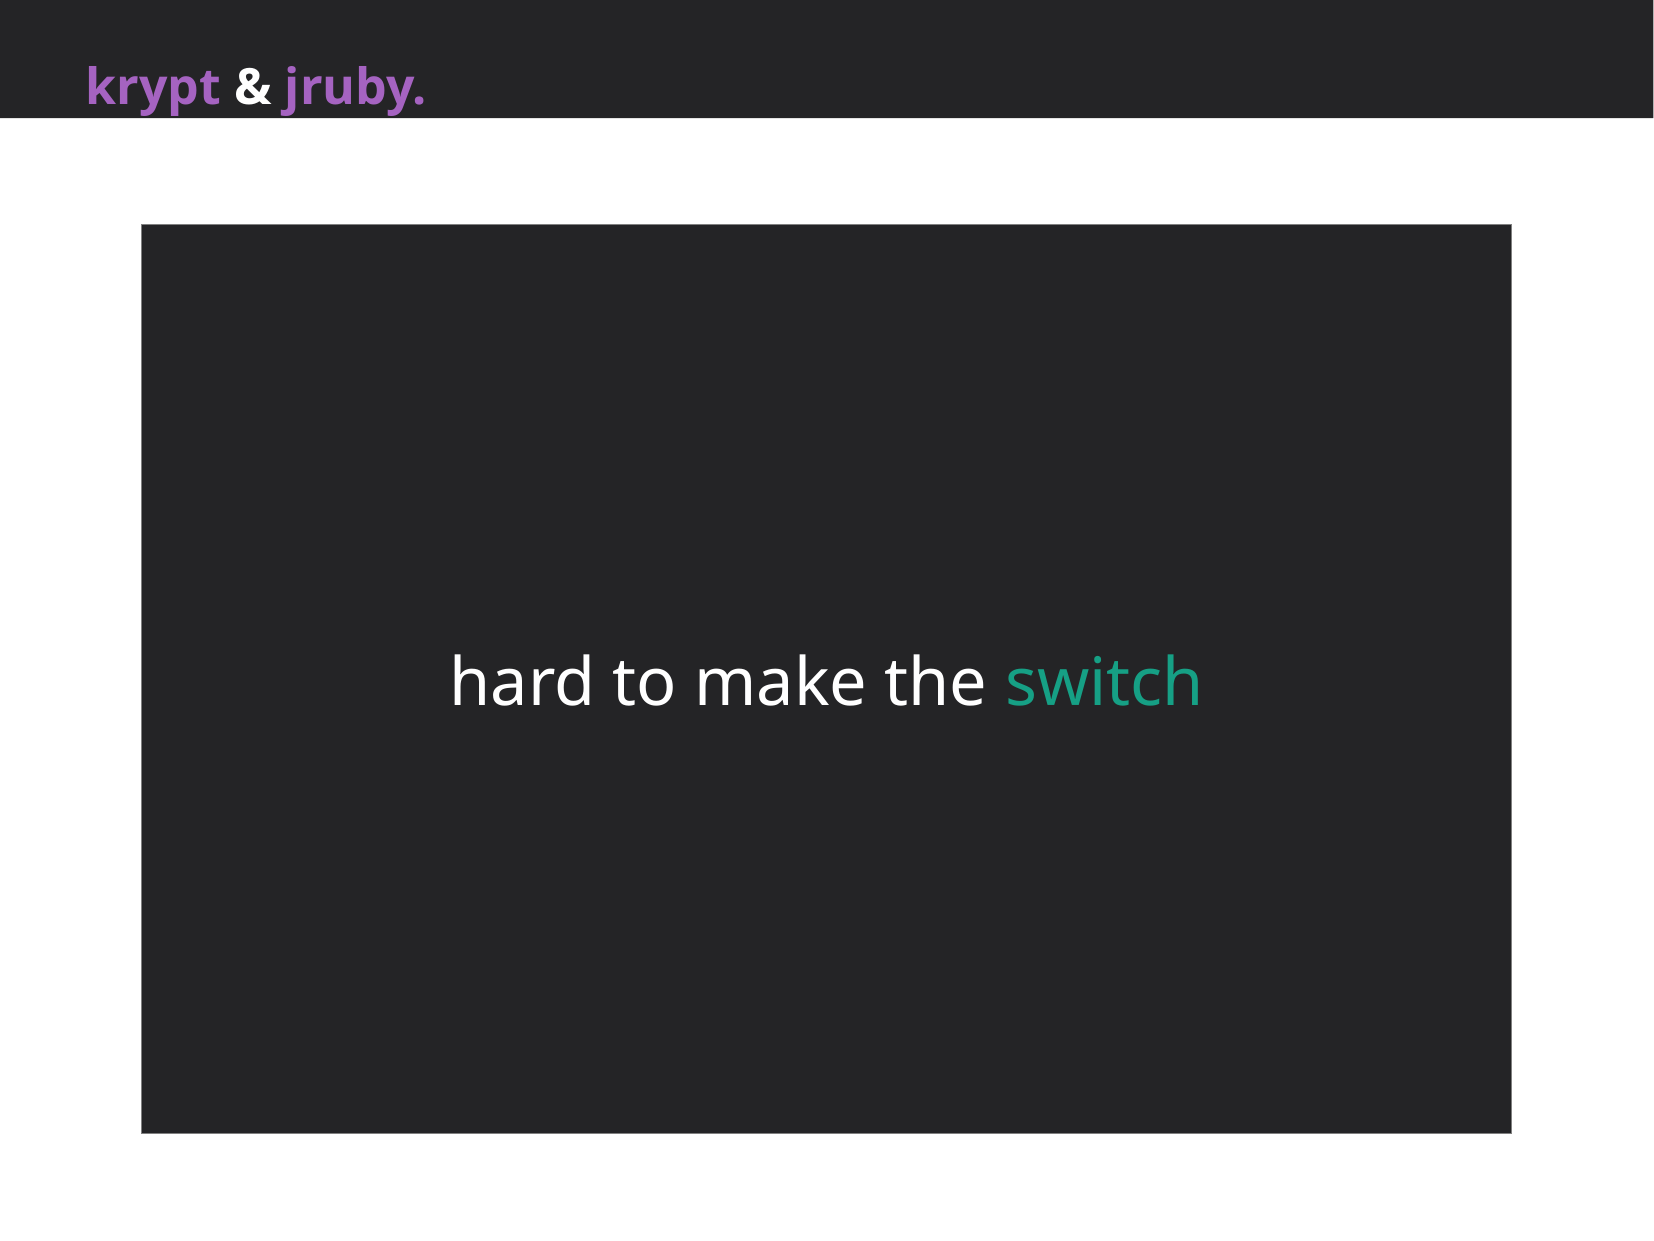

krypt & jruby.
hard to make the switch